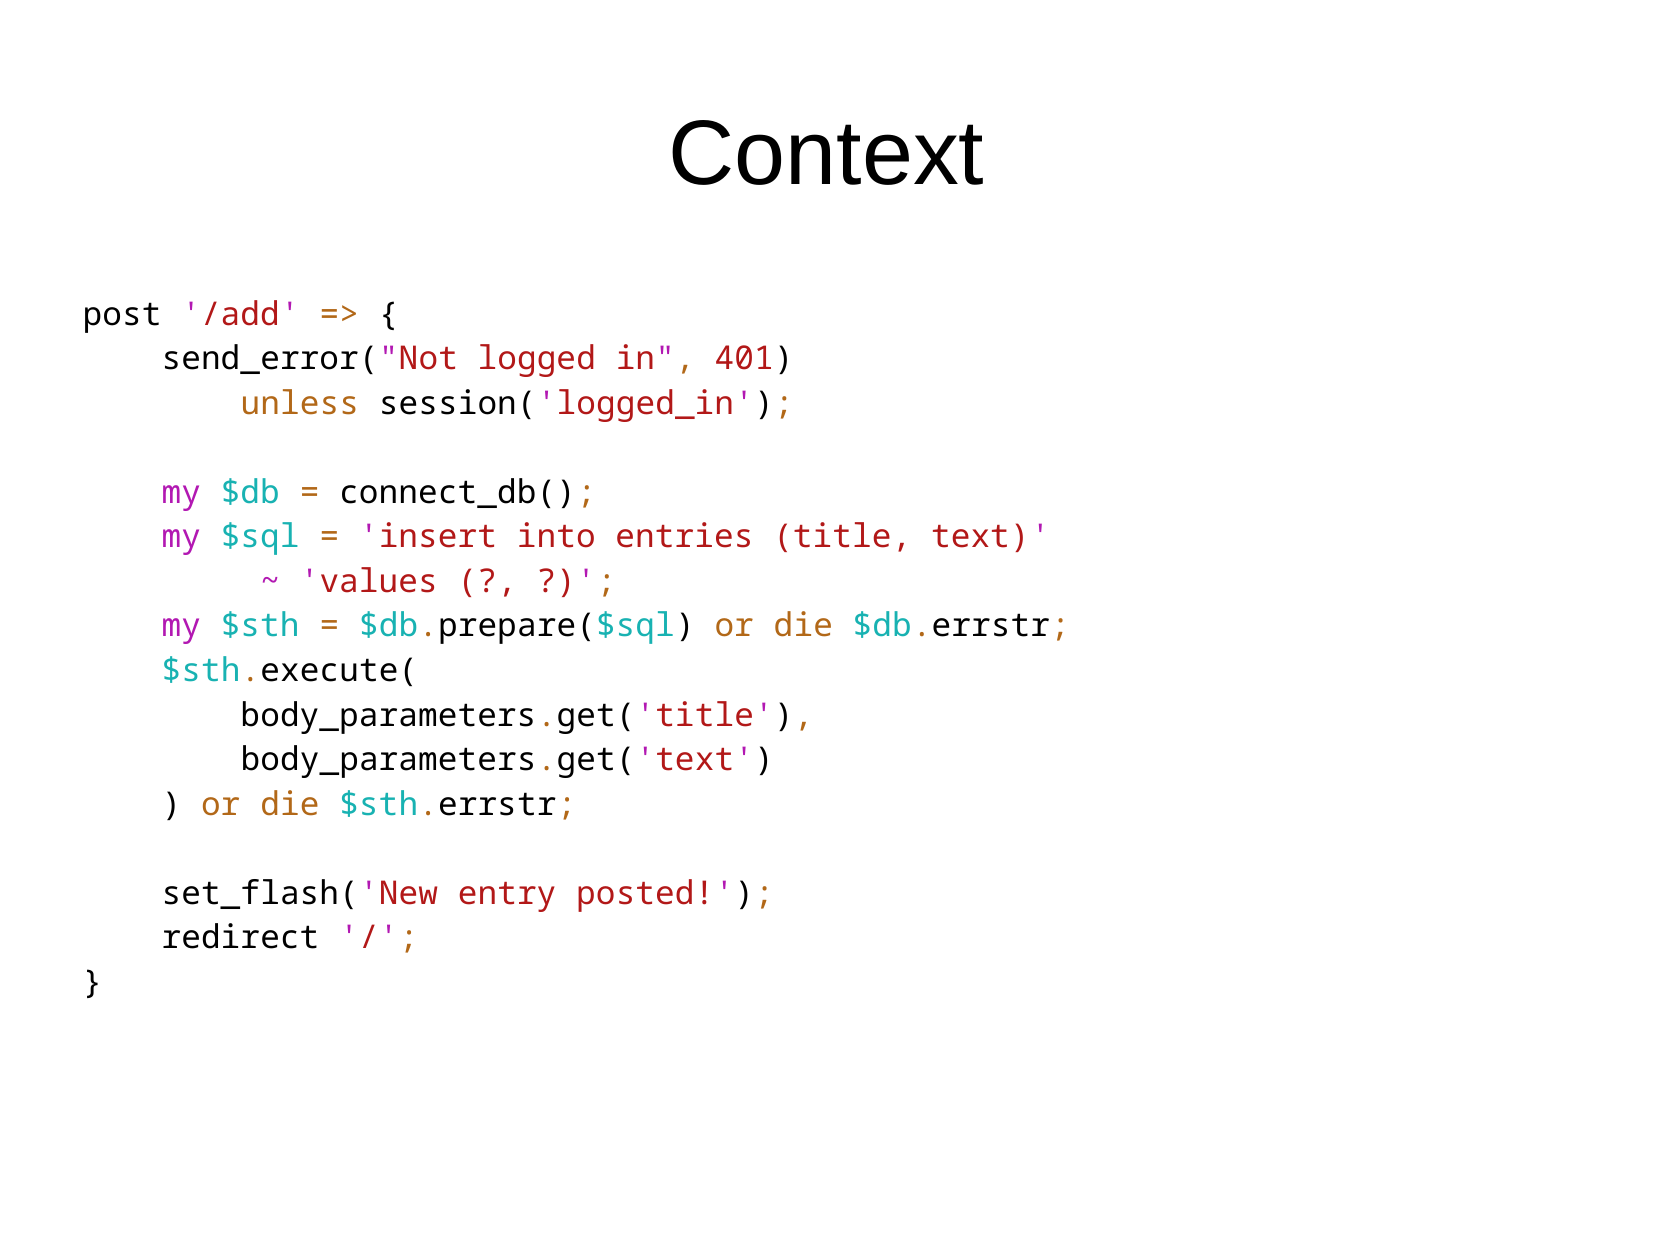

# Context
post '/add' => {
 send_error("Not logged in", 401)
 unless session('logged_in');
 my $db = connect_db();
 my $sql = 'insert into entries (title, text)'
 ~ 'values (?, ?)';
 my $sth = $db.prepare($sql) or die $db.errstr;
 $sth.execute(
 body_parameters.get('title'),
 body_parameters.get('text')
 ) or die $sth.errstr;
 set_flash('New entry posted!');
 redirect '/';
}